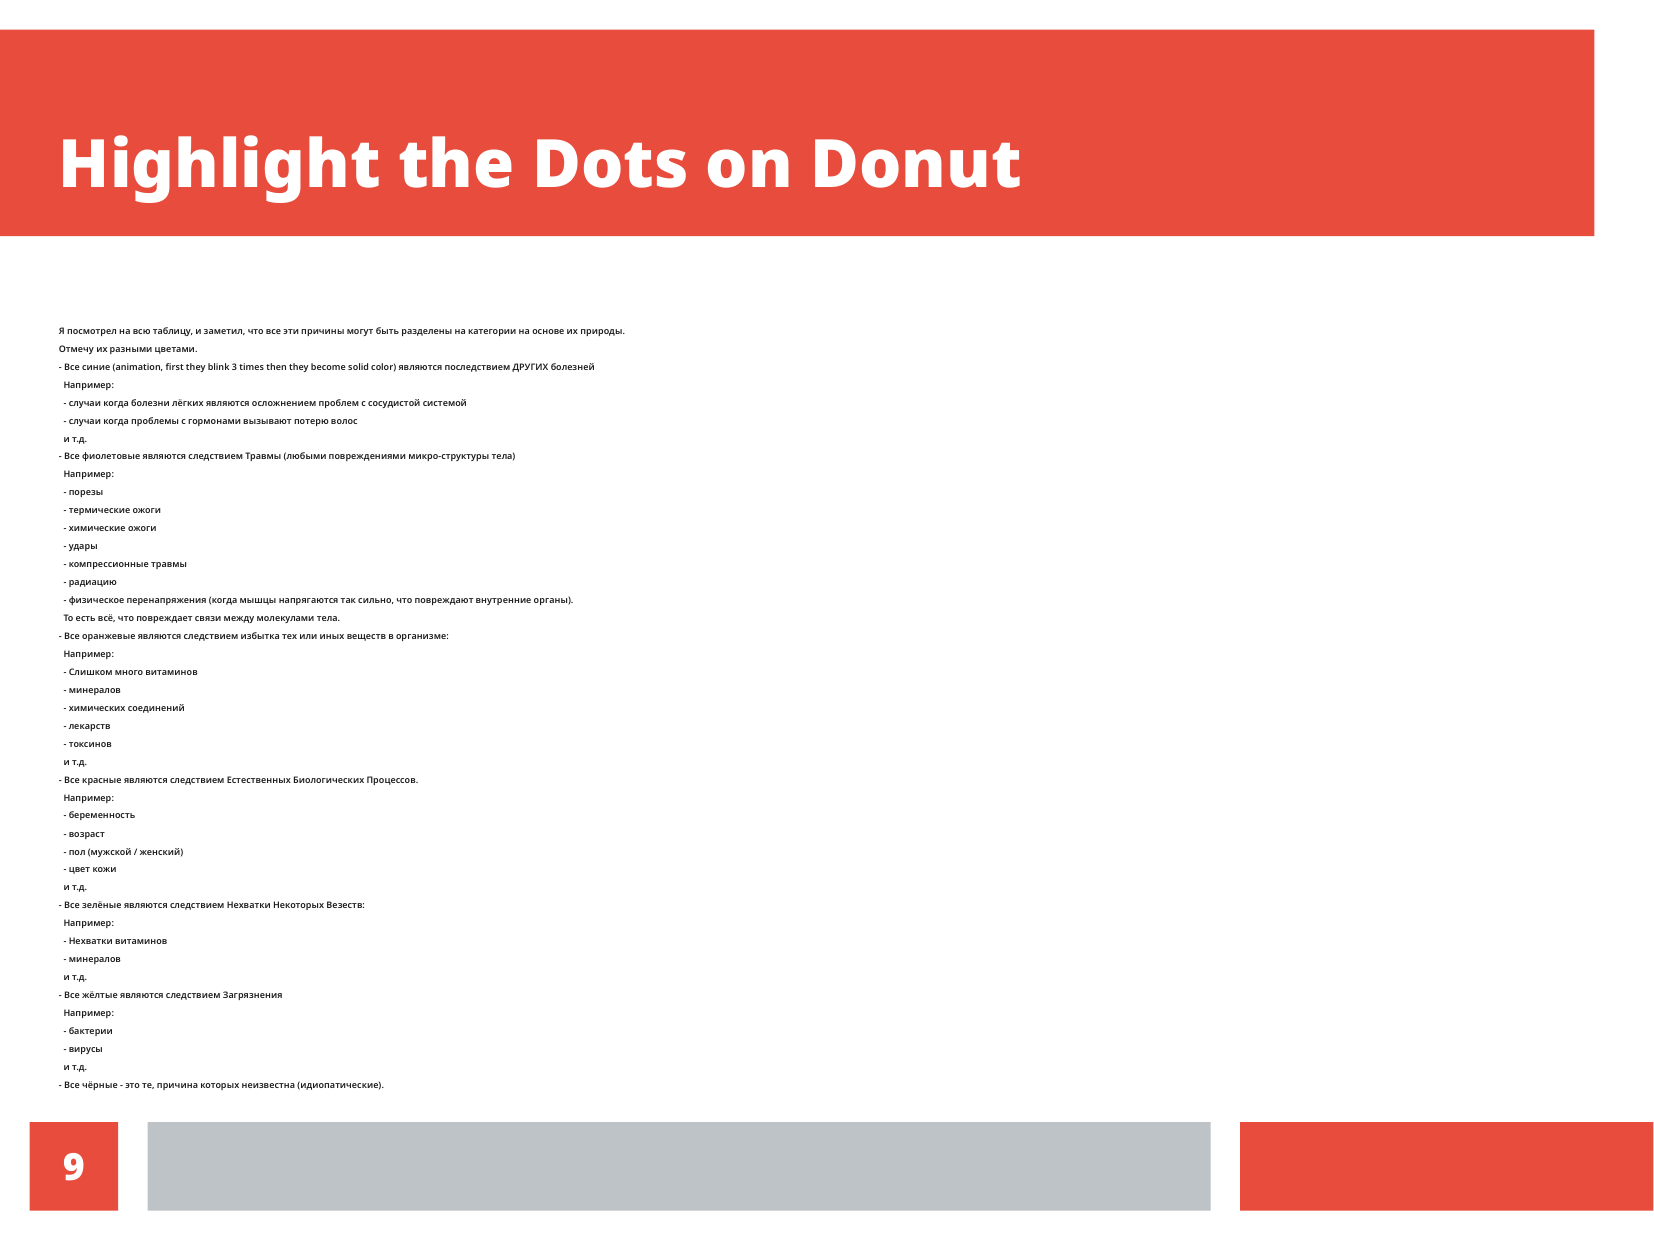

# Highlight the Dots on Donut
Я посмотрел на всю таблицу, и заметил, что все эти причины могут быть разделены на категории на основе их природы.
Отмечу их разными цветами.
- Все синие (animation, first they blink 3 times then they become solid color) являются последствием ДРУГИХ болезней
 Например:
 - случаи когда болезни лёгких являются осложнением проблем с сосудистой системой
 - случаи когда проблемы с гормонами вызывают потерю волос
 и т.д.
- Все фиолетовые являются следствием Травмы (любыми повреждениями микро-структуры тела)
 Например:
 - порезы
 - термические ожоги
 - химические ожоги
 - удары
 - компрессионные травмы
 - радиацию
 - физическое перенапряжения (когда мышцы напрягаются так сильно, что повреждают внутренние органы).
 То есть всё, что повреждает связи между молекулами тела.
- Все оранжевые являются следствием избытка тех или иных веществ в организме:
 Например:
 - Слишком много витаминов
 - минералов
 - химических соединений
 - лекарств
 - токсинов
 и т.д.
- Все красные являются следствием Естественных Биологических Процессов.
 Например:
 - беременность
 - возраст
 - пол (мужской / женский)
 - цвет кожи
 и т.д.
- Все зелёные являются следствием Нехватки Некоторых Везеств:
 Например:
 - Нехватки витаминов
 - минералов
 и т.д.
- Все жёлтые являются следствием Загрязнения
 Например:
 - бактерии
 - вирусы
 и т.д.
- Все чёрные - это те, причина которых неизвестна (идиопатические).
9